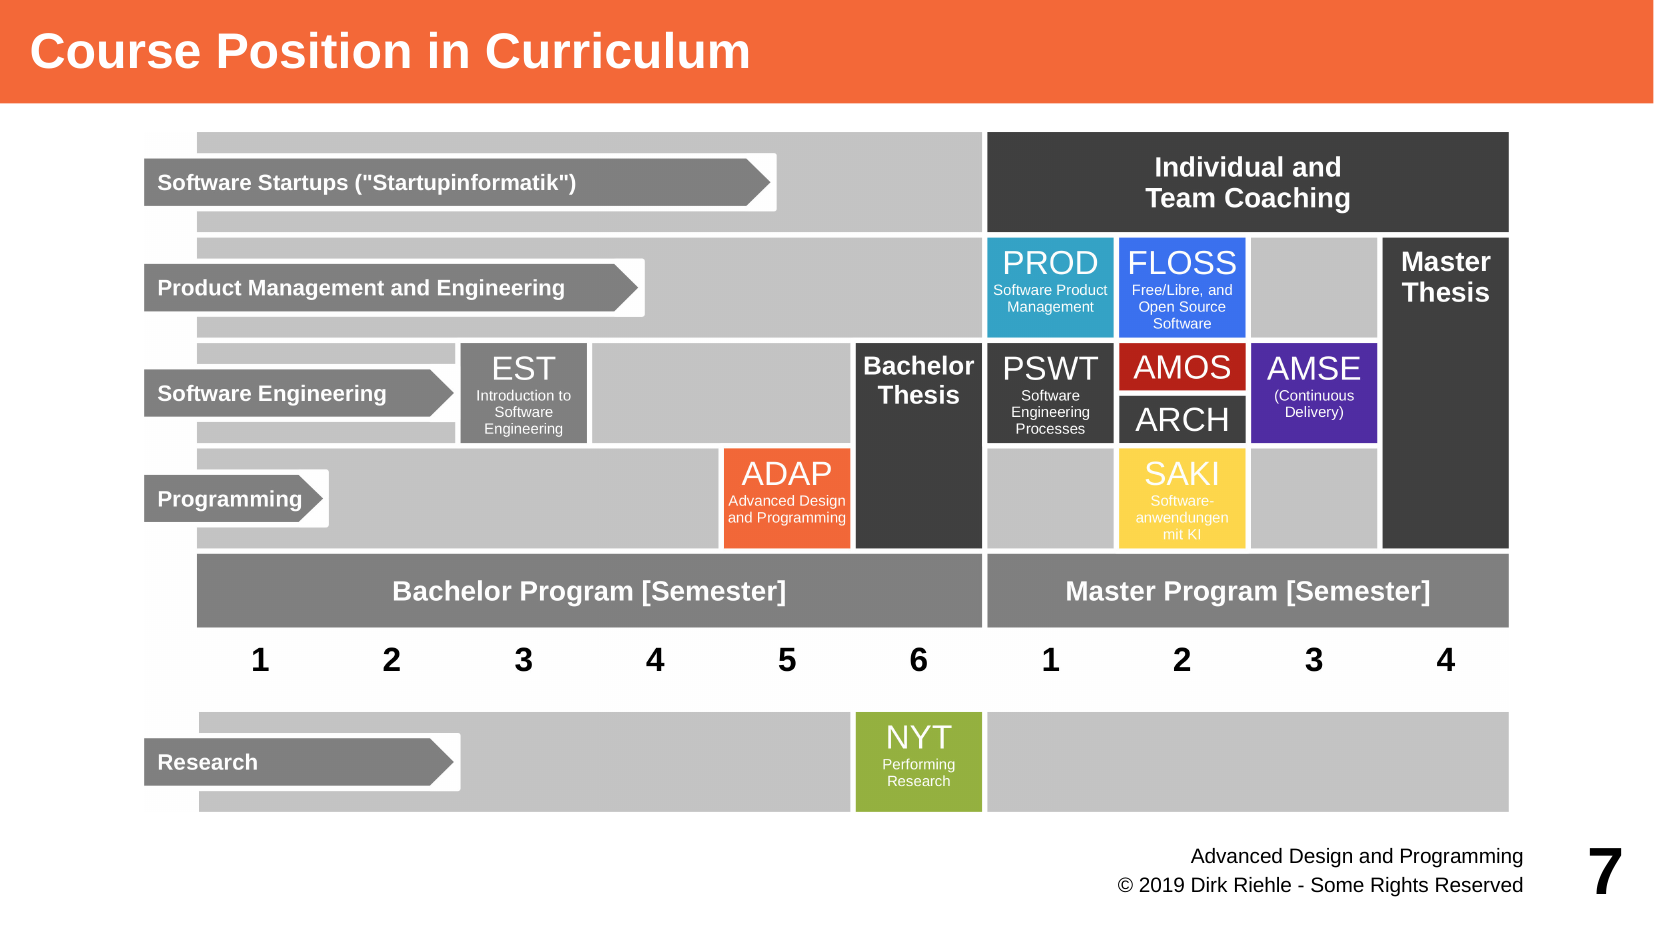

# Course Position in Curriculum
Advanced Design and Programming
7
© 2019 Dirk Riehle - Some Rights Reserved